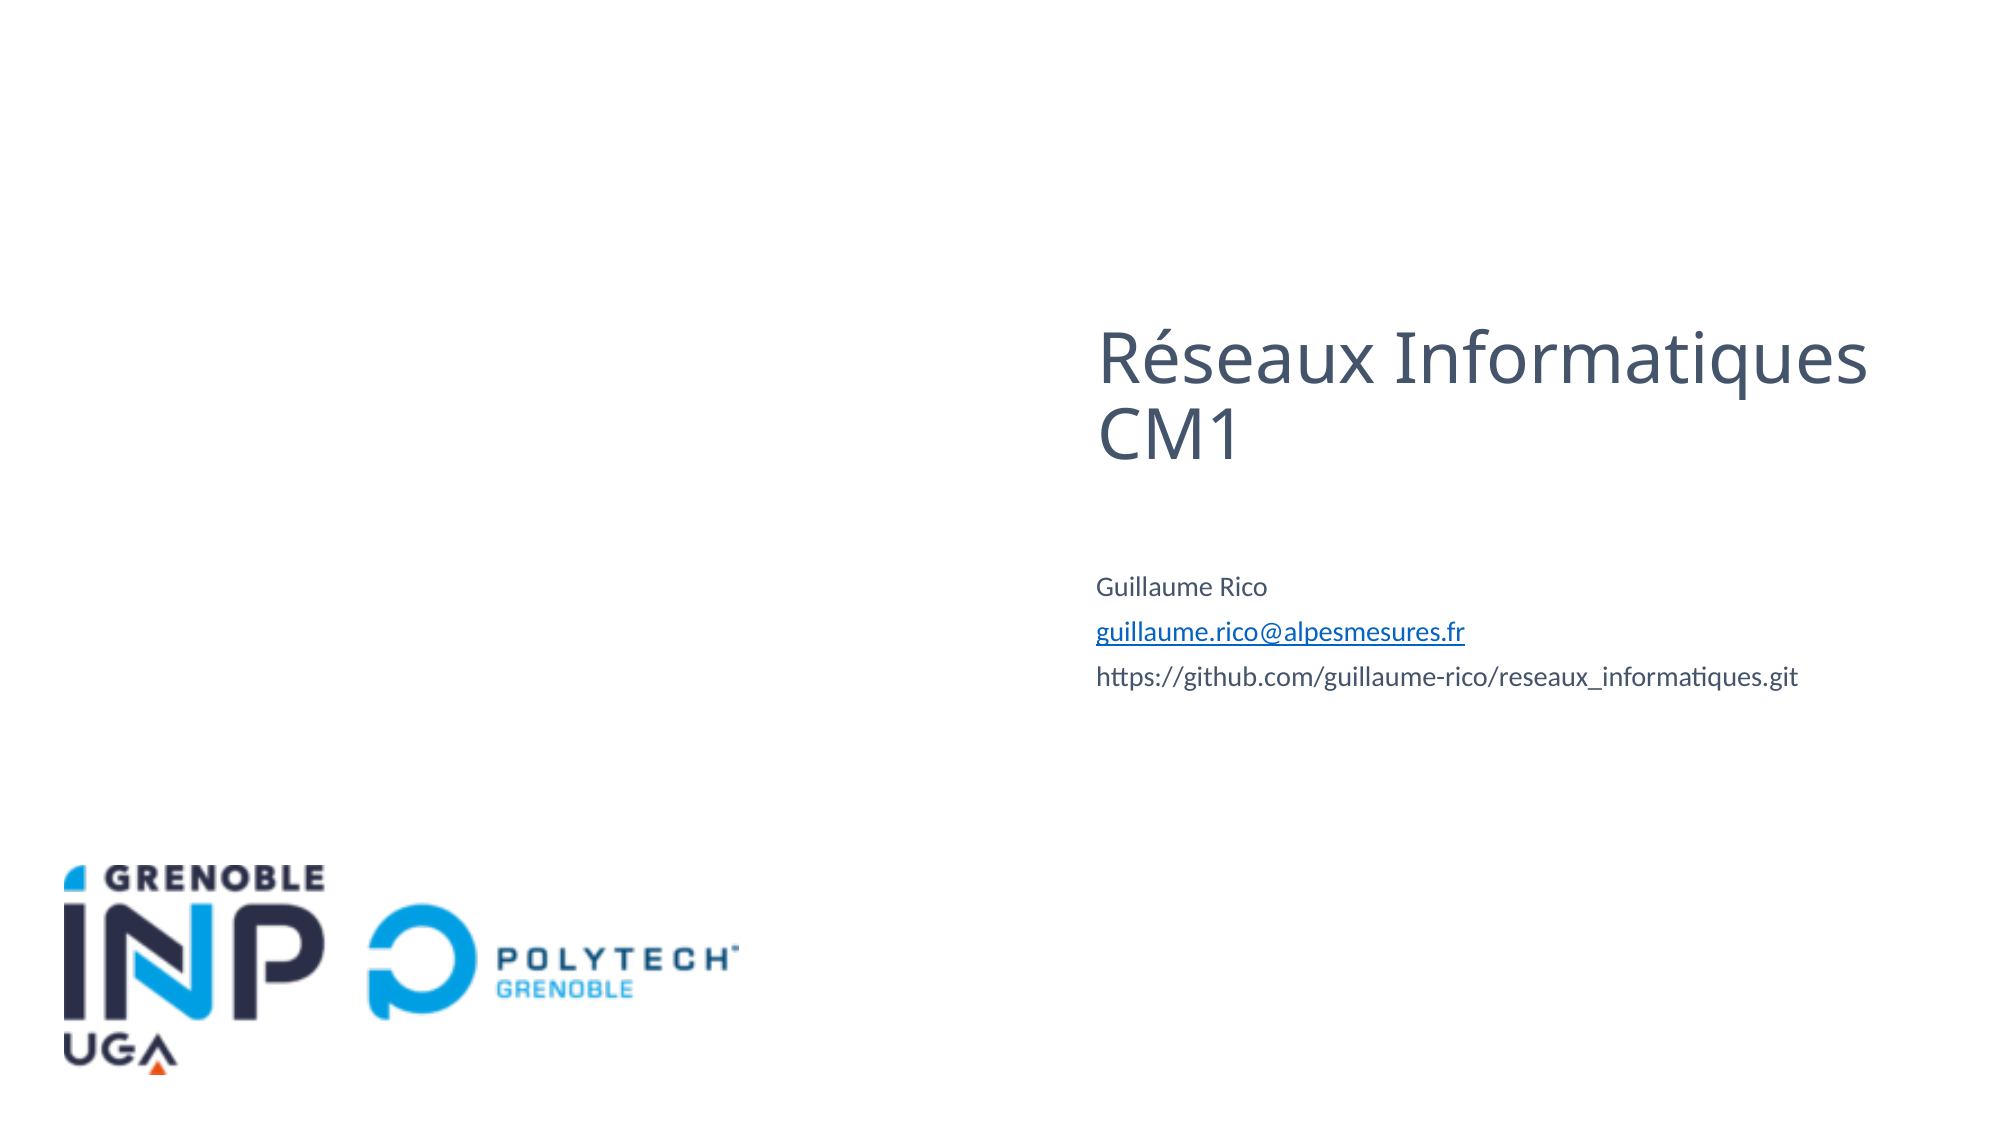

# Réseaux Informatiques CM1
Guillaume Rico
guillaume.rico@alpesmesures.fr
https://github.com/guillaume-rico/reseaux_informatiques.git